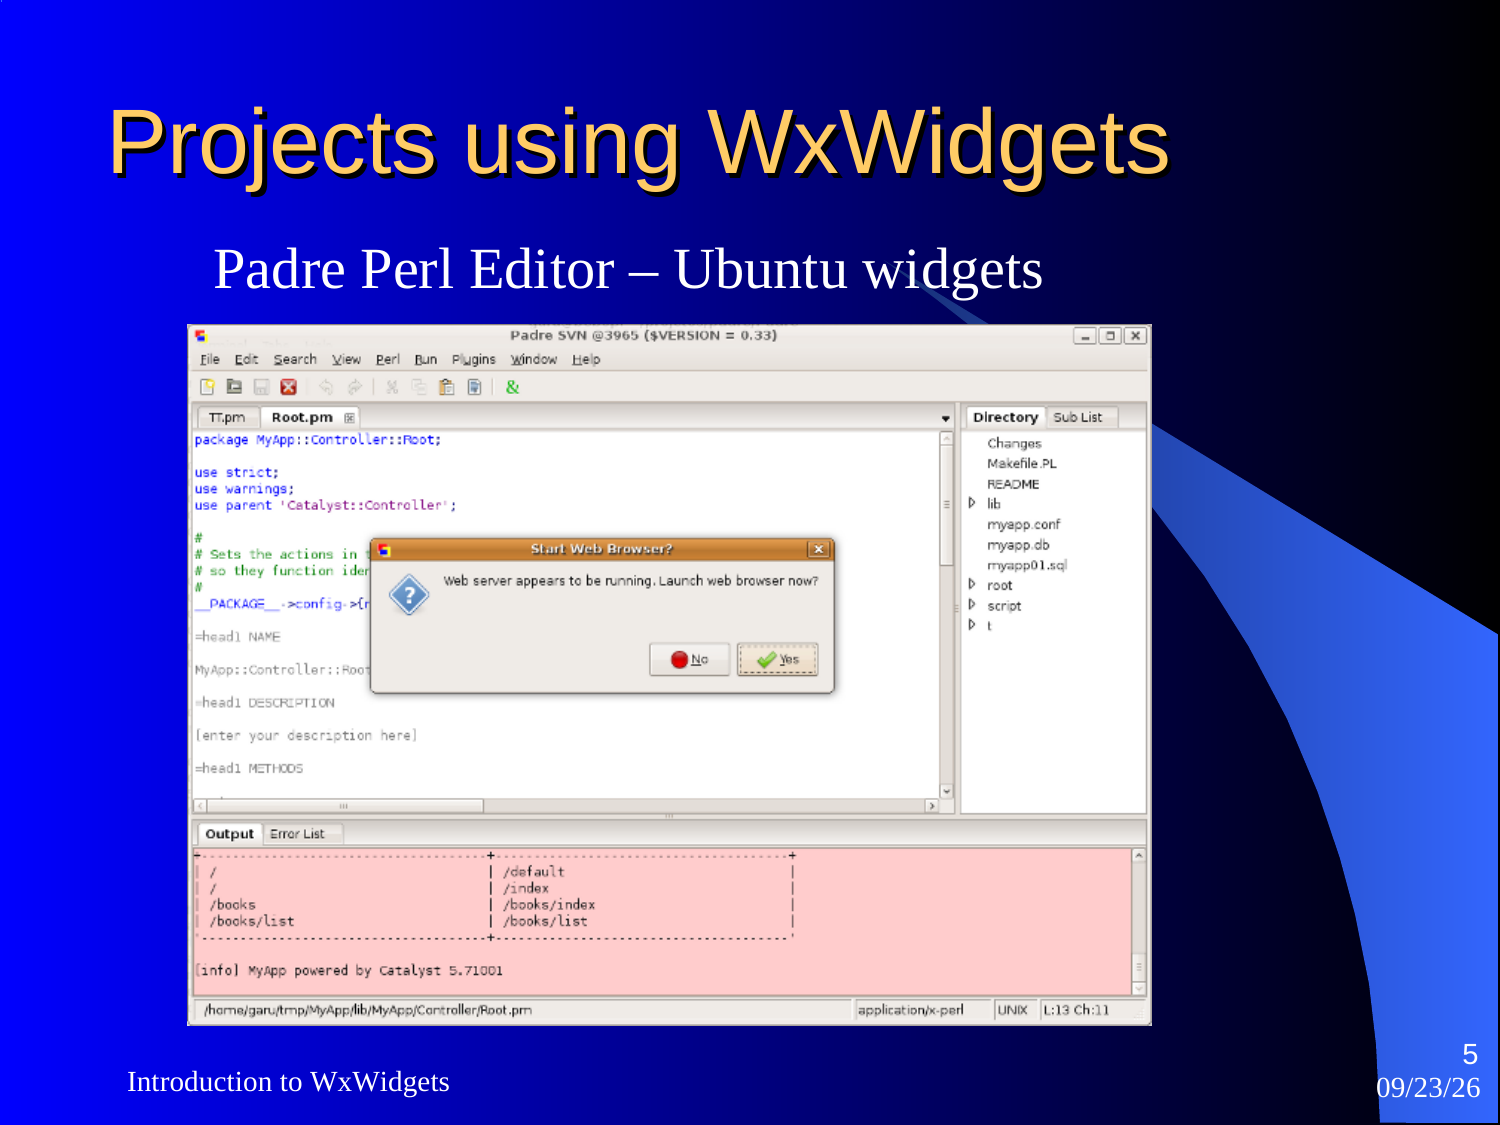

# Projects using WxWidgets
Padre Perl Editor – Ubuntu widgets
5
Introduction to WxWidgets